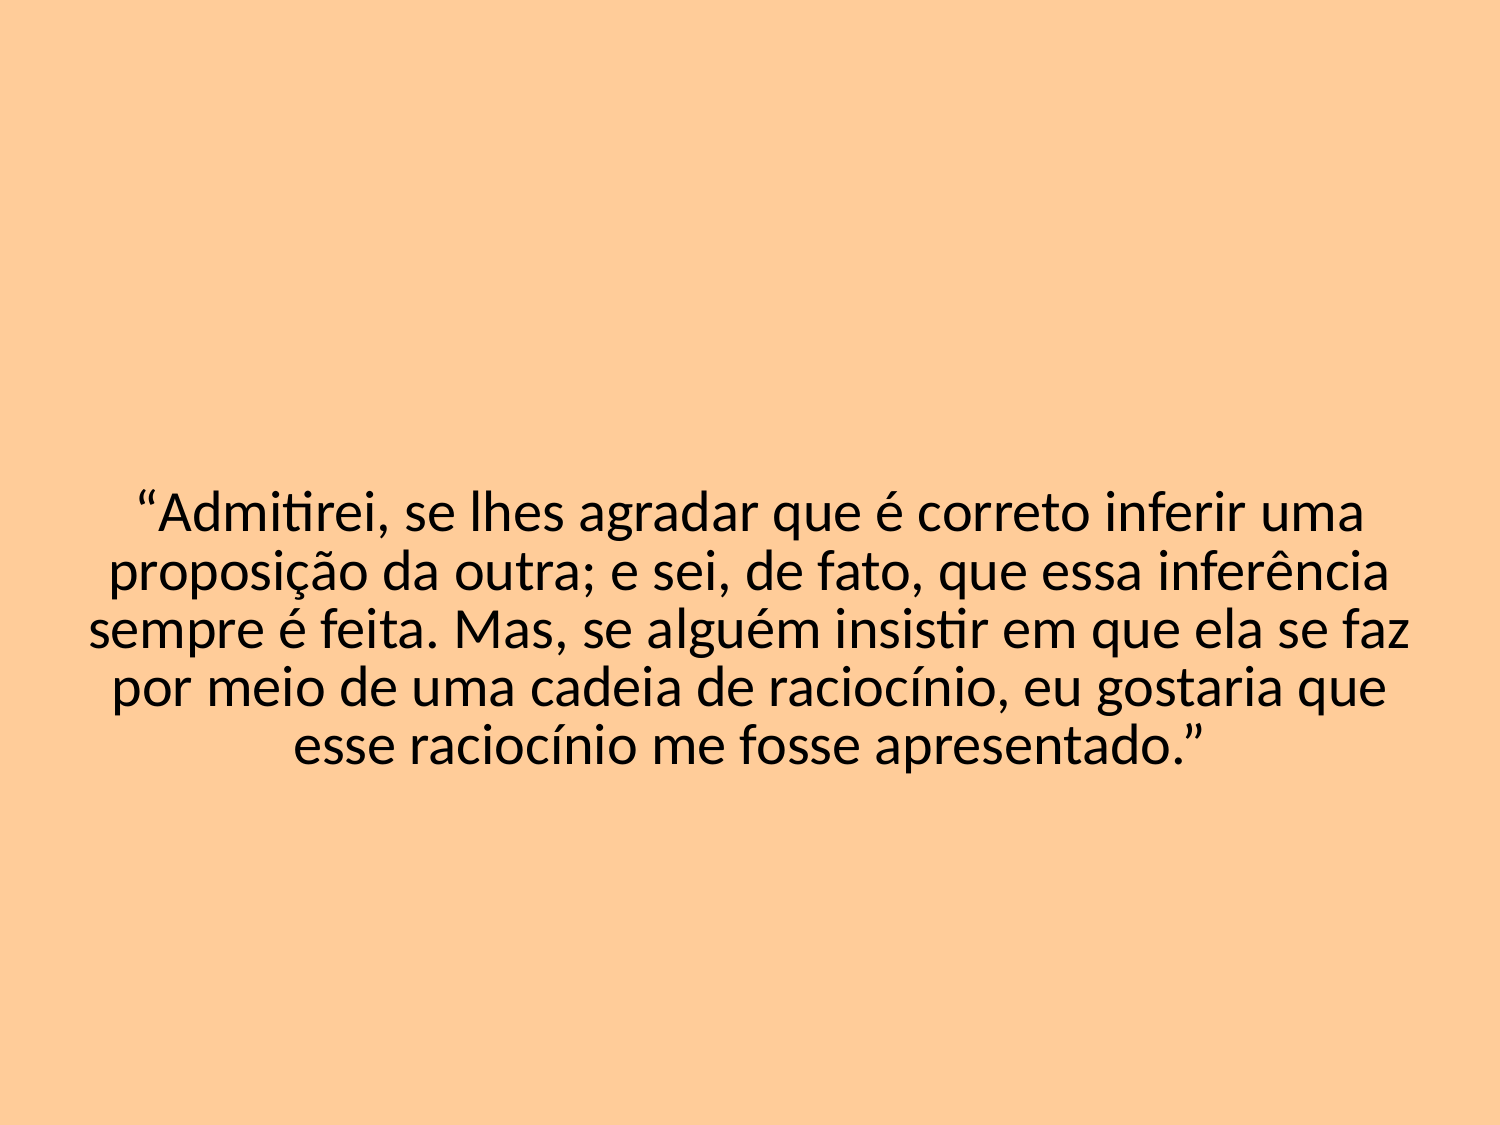

#
“Admitirei, se lhes agradar que é correto inferir uma proposição da outra; e sei, de fato, que essa inferência sempre é feita. Mas, se alguém insistir em que ela se faz por meio de uma cadeia de raciocínio, eu gostaria que esse raciocínio me fosse apresentado.”